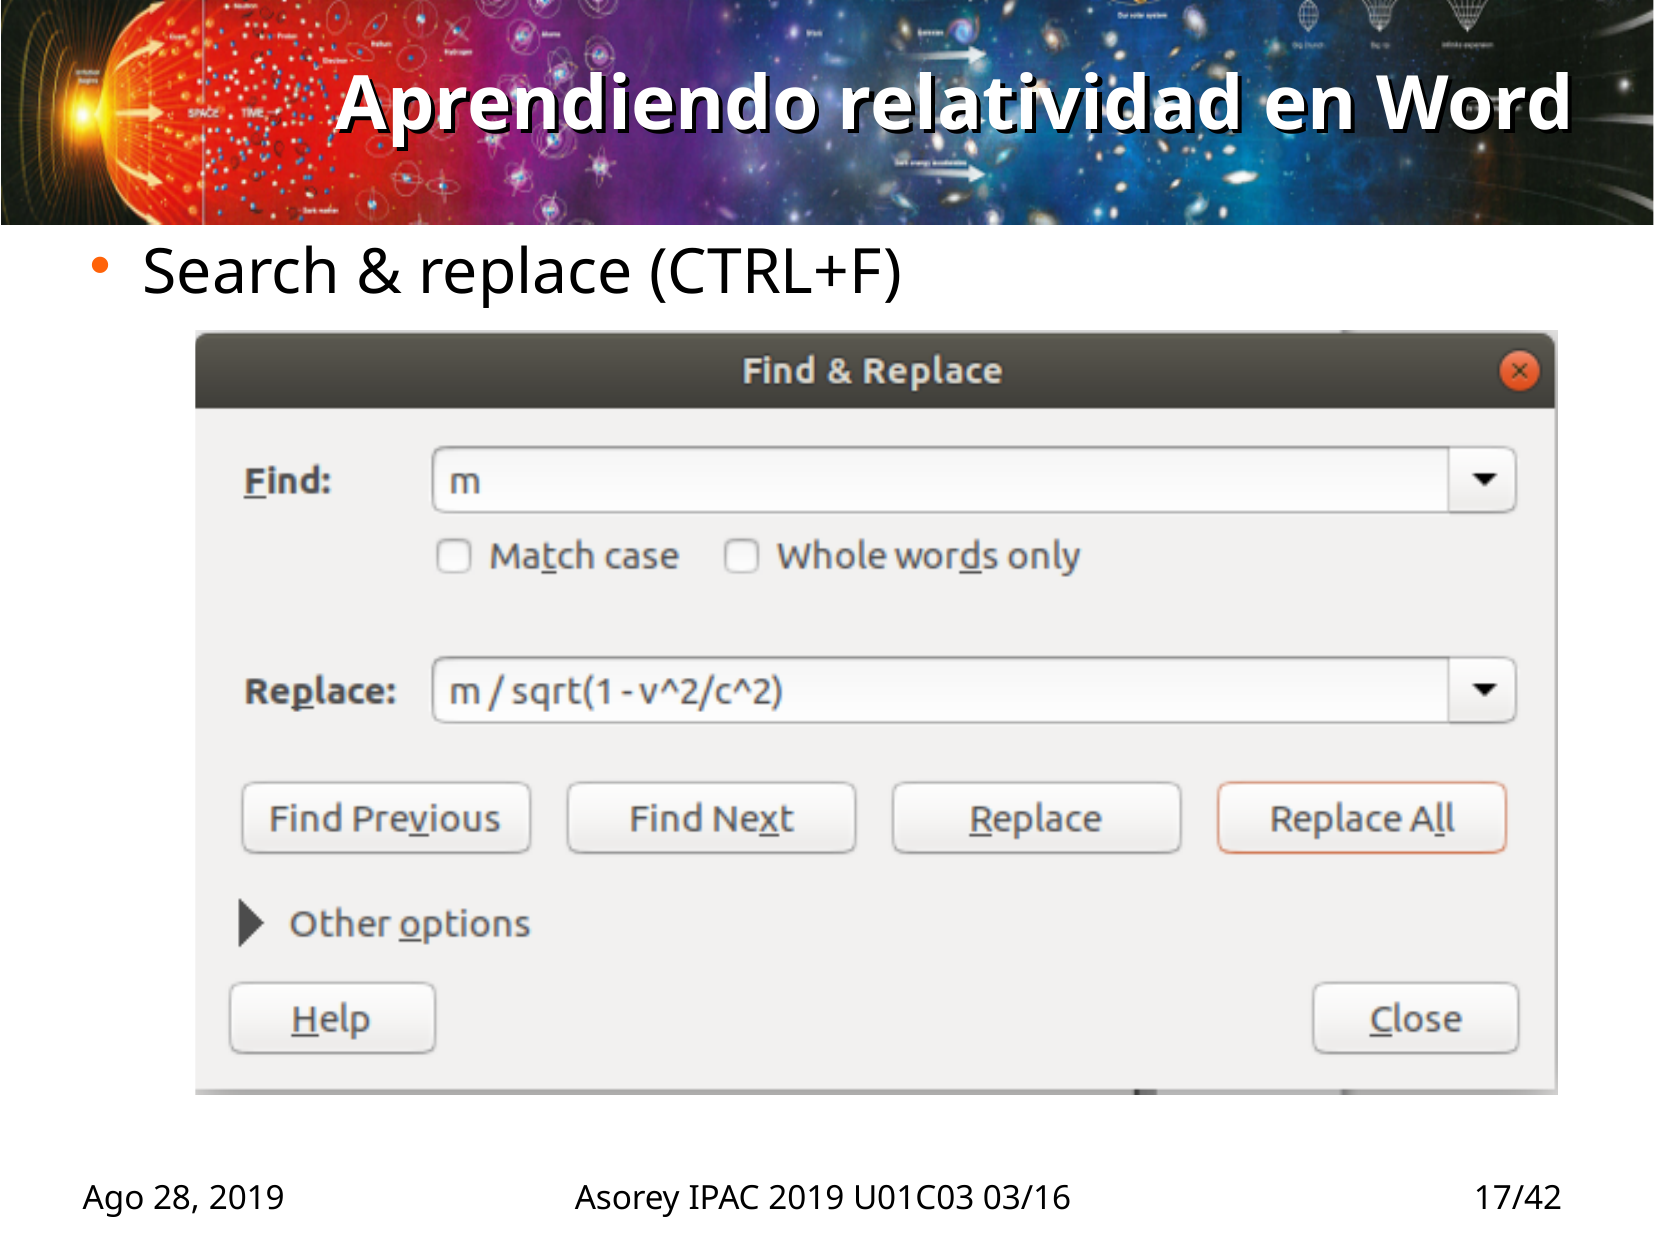

# Aprendiendo relatividad en Word
Search & replace (CTRL+F)
Ago 28, 2019
Asorey IPAC 2019 U01C03 03/16
17